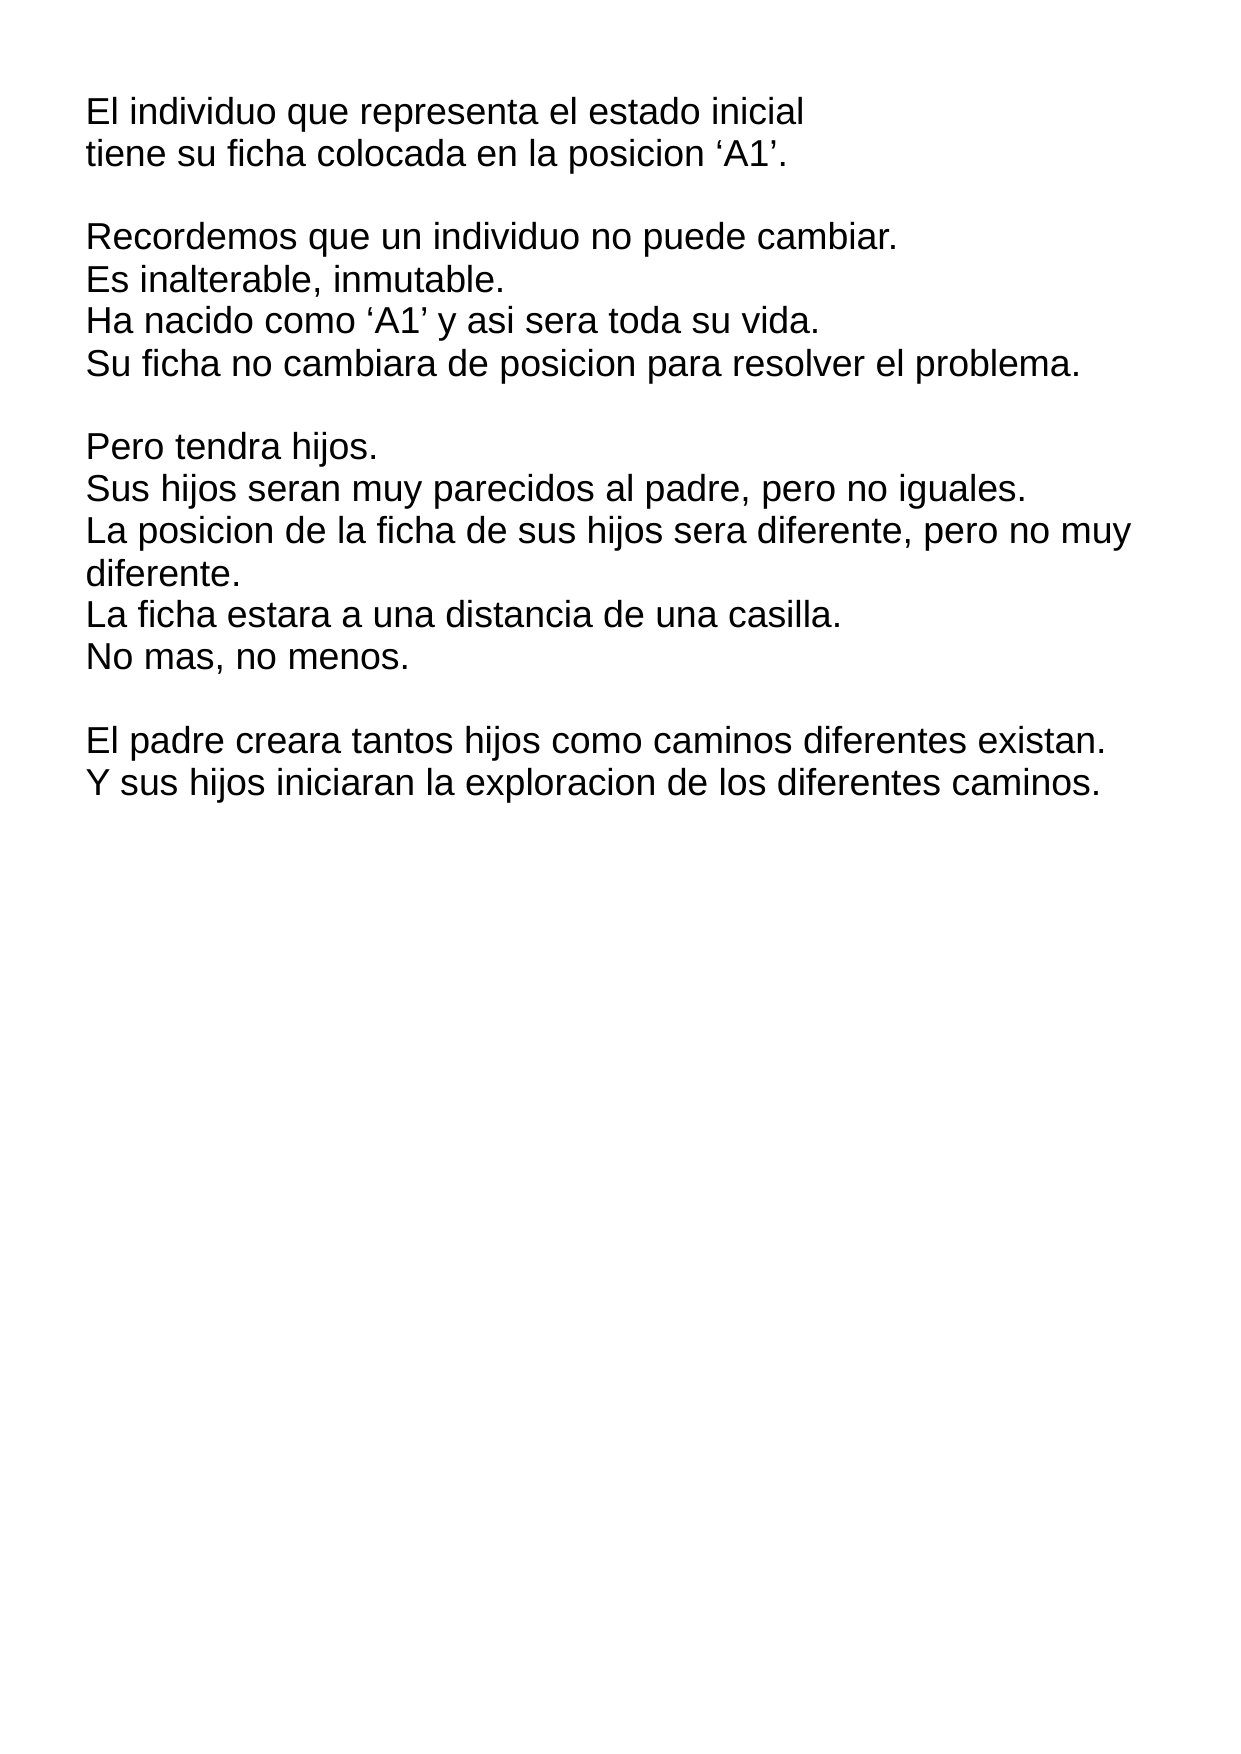

El individuo que representa el estado inicial
tiene su ficha colocada en la posicion ‘A1’.
Recordemos que un individuo no puede cambiar.
Es inalterable, inmutable.
Ha nacido como ‘A1’ y asi sera toda su vida.
Su ficha no cambiara de posicion para resolver el problema.
Pero tendra hijos.
Sus hijos seran muy parecidos al padre, pero no iguales.
La posicion de la ficha de sus hijos sera diferente, pero no muy diferente.
La ficha estara a una distancia de una casilla.
No mas, no menos.
El padre creara tantos hijos como caminos diferentes existan.
Y sus hijos iniciaran la exploracion de los diferentes caminos.